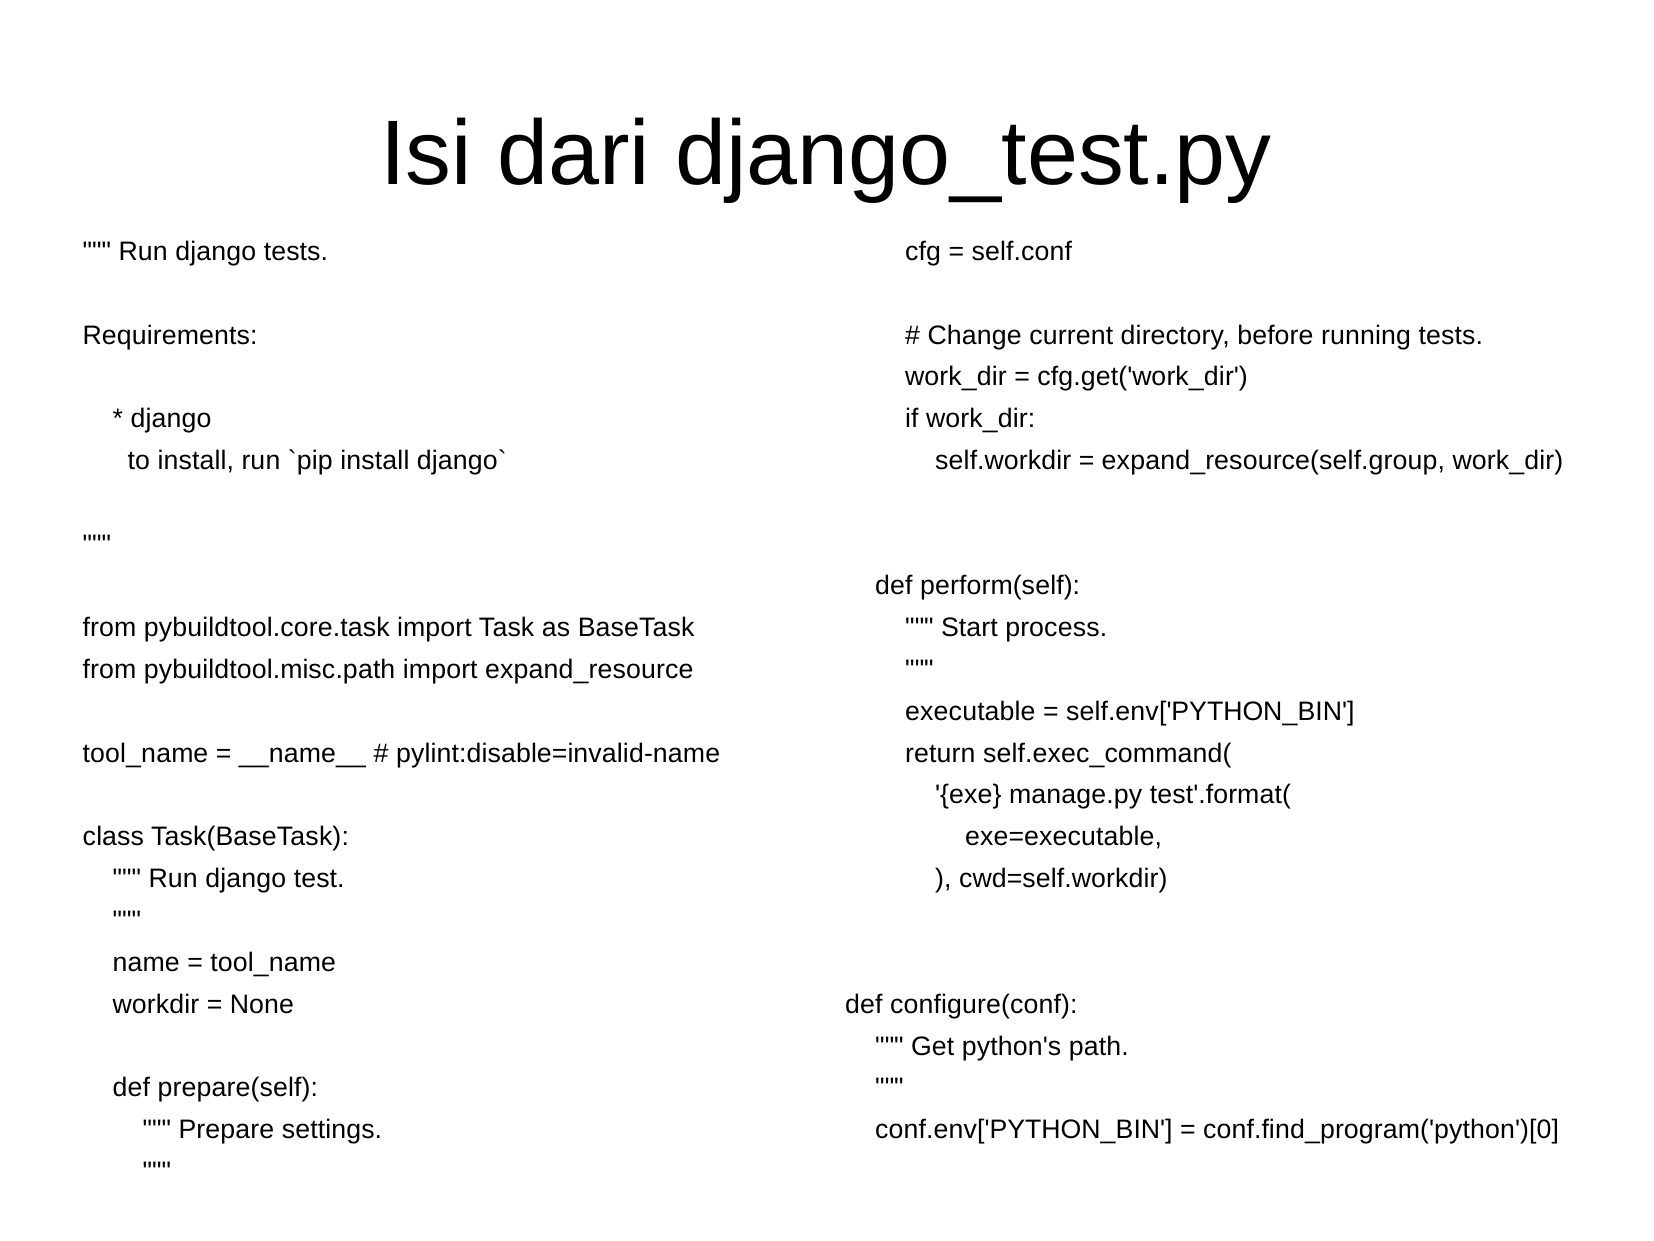

# Isi dari django_test.py
""" Run django tests.
Requirements:
 * django
 to install, run `pip install django`
"""
from pybuildtool.core.task import Task as BaseTask
from pybuildtool.misc.path import expand_resource
tool_name = __name__ # pylint:disable=invalid-name
class Task(BaseTask):
 """ Run django test.
 """
 name = tool_name
 workdir = None
 def prepare(self):
 """ Prepare settings.
 """
 cfg = self.conf
 # Change current directory, before running tests.
 work_dir = cfg.get('work_dir')
 if work_dir:
 self.workdir = expand_resource(self.group, work_dir)
 def perform(self):
 """ Start process.
 """
 executable = self.env['PYTHON_BIN']
 return self.exec_command(
 '{exe} manage.py test'.format(
 exe=executable,
 ), cwd=self.workdir)
def configure(conf):
 """ Get python's path.
 """
 conf.env['PYTHON_BIN'] = conf.find_program('python')[0]